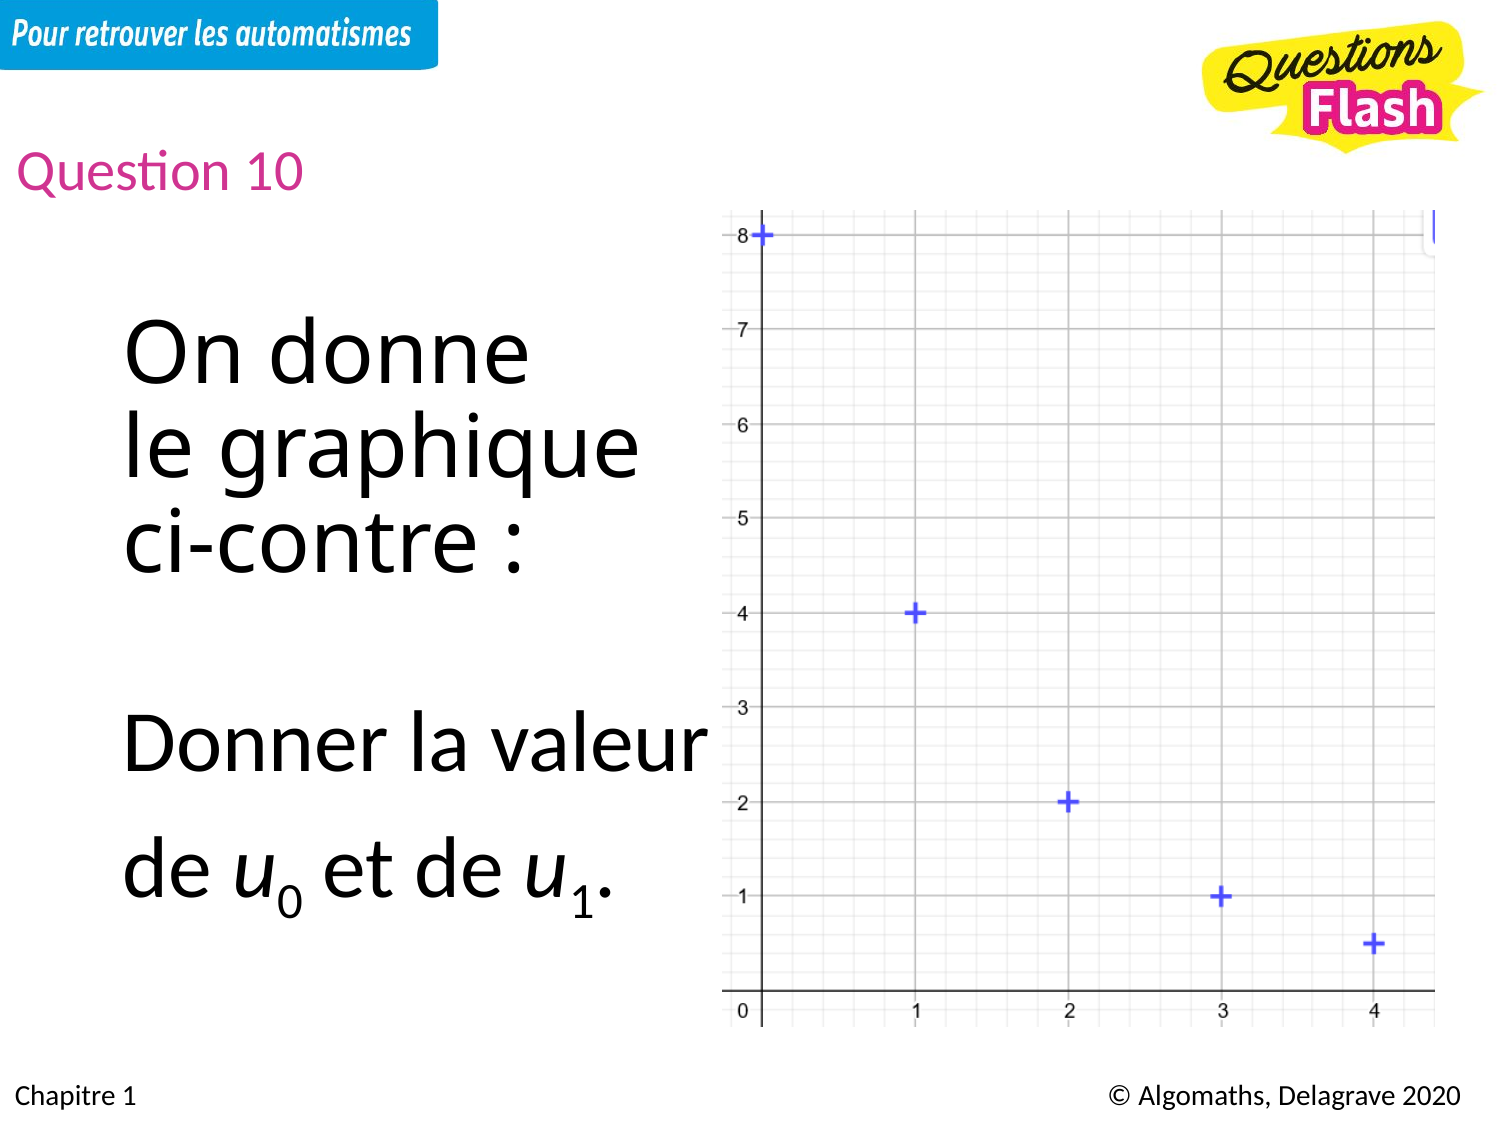

Question 10
On donne
le graphique
ci-contre :
# Donner la valeur
de u0 et de u1.